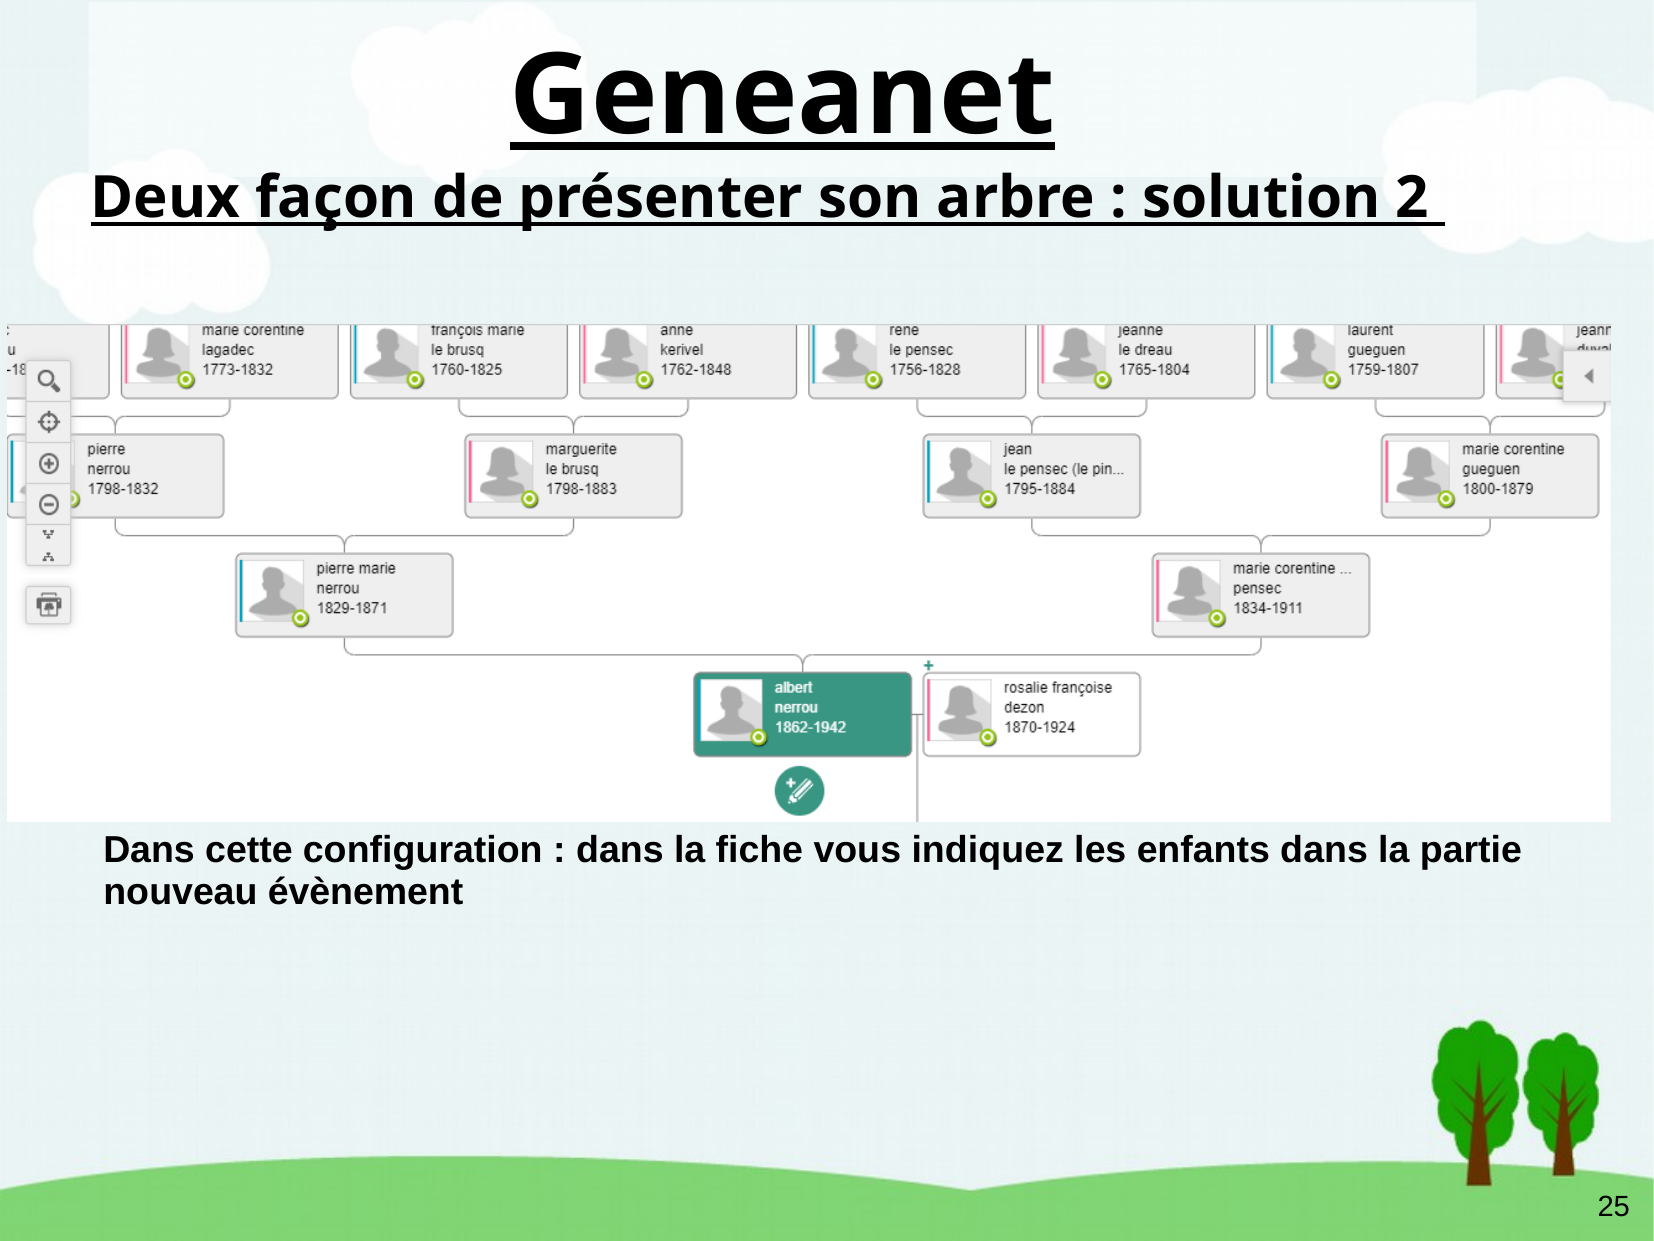

# Geneanet
Deux façon de présenter son arbre : solution 2
Dans cette configuration : dans la fiche vous indiquez les enfants dans la partie nouveau évènement
25